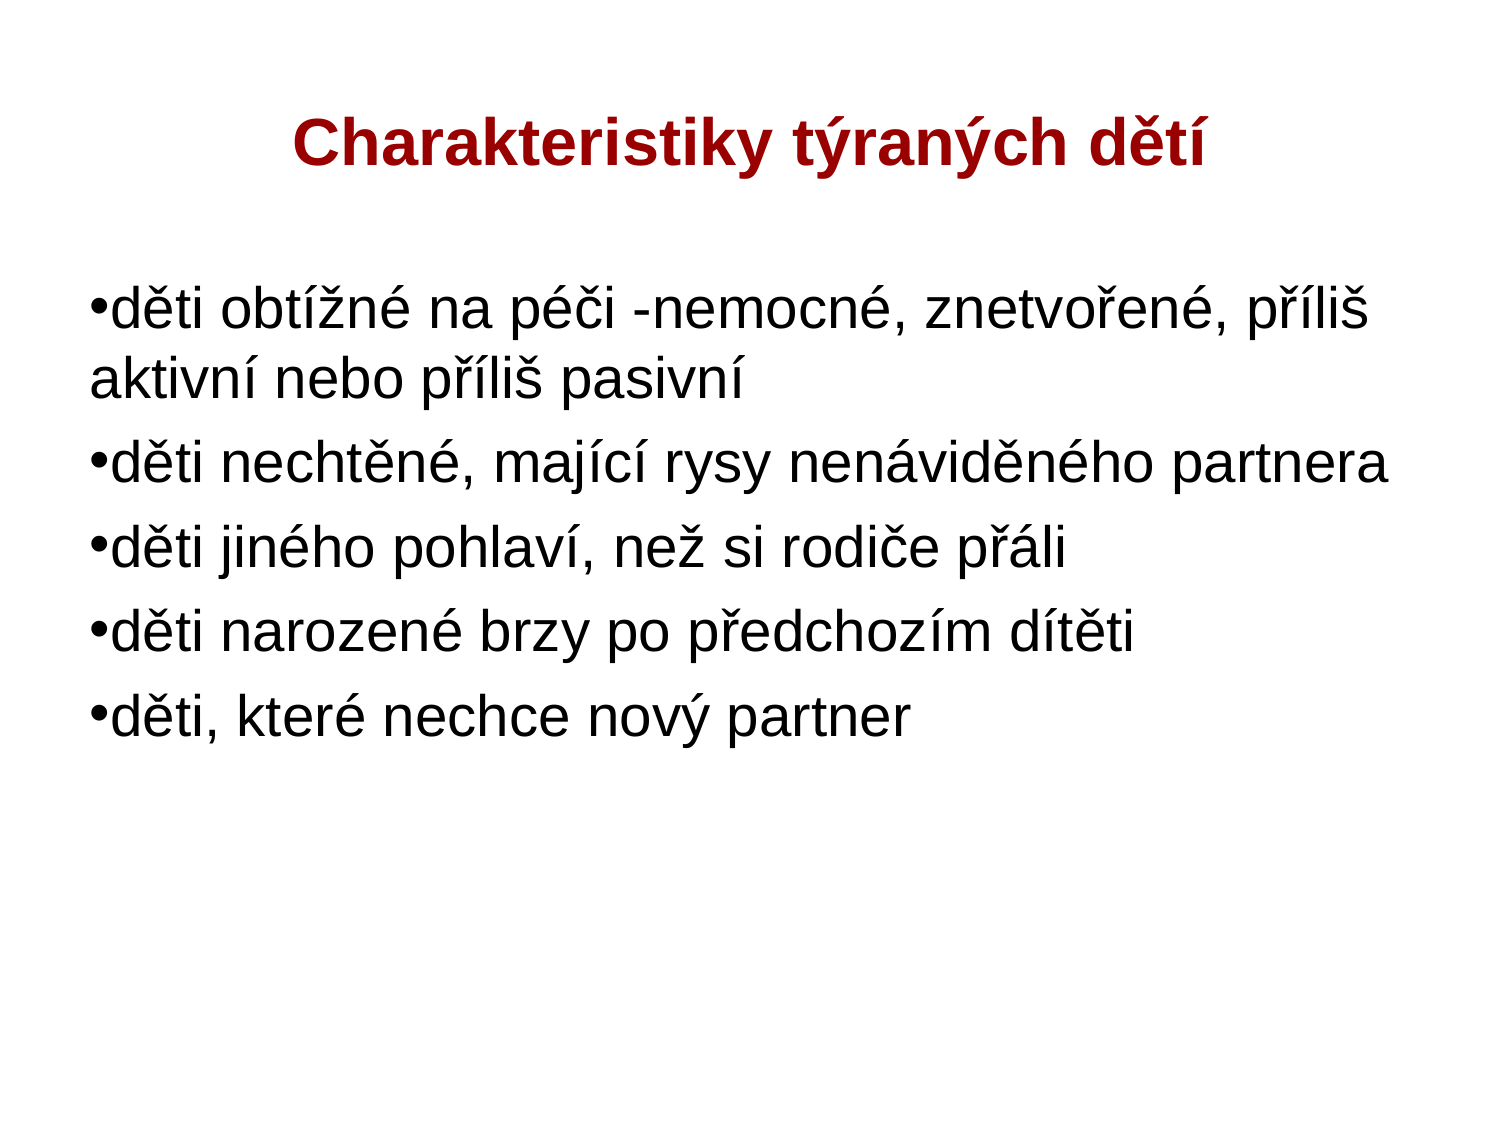

# Charakteristiky týraných dětí
děti obtížné na péči -nemocné, znetvořené, příliš aktivní nebo příliš pasivní
děti nechtěné, mající rysy nenáviděného partnera
děti jiného pohlaví, než si rodiče přáli
děti narozené brzy po předchozím dítěti
děti, které nechce nový partner